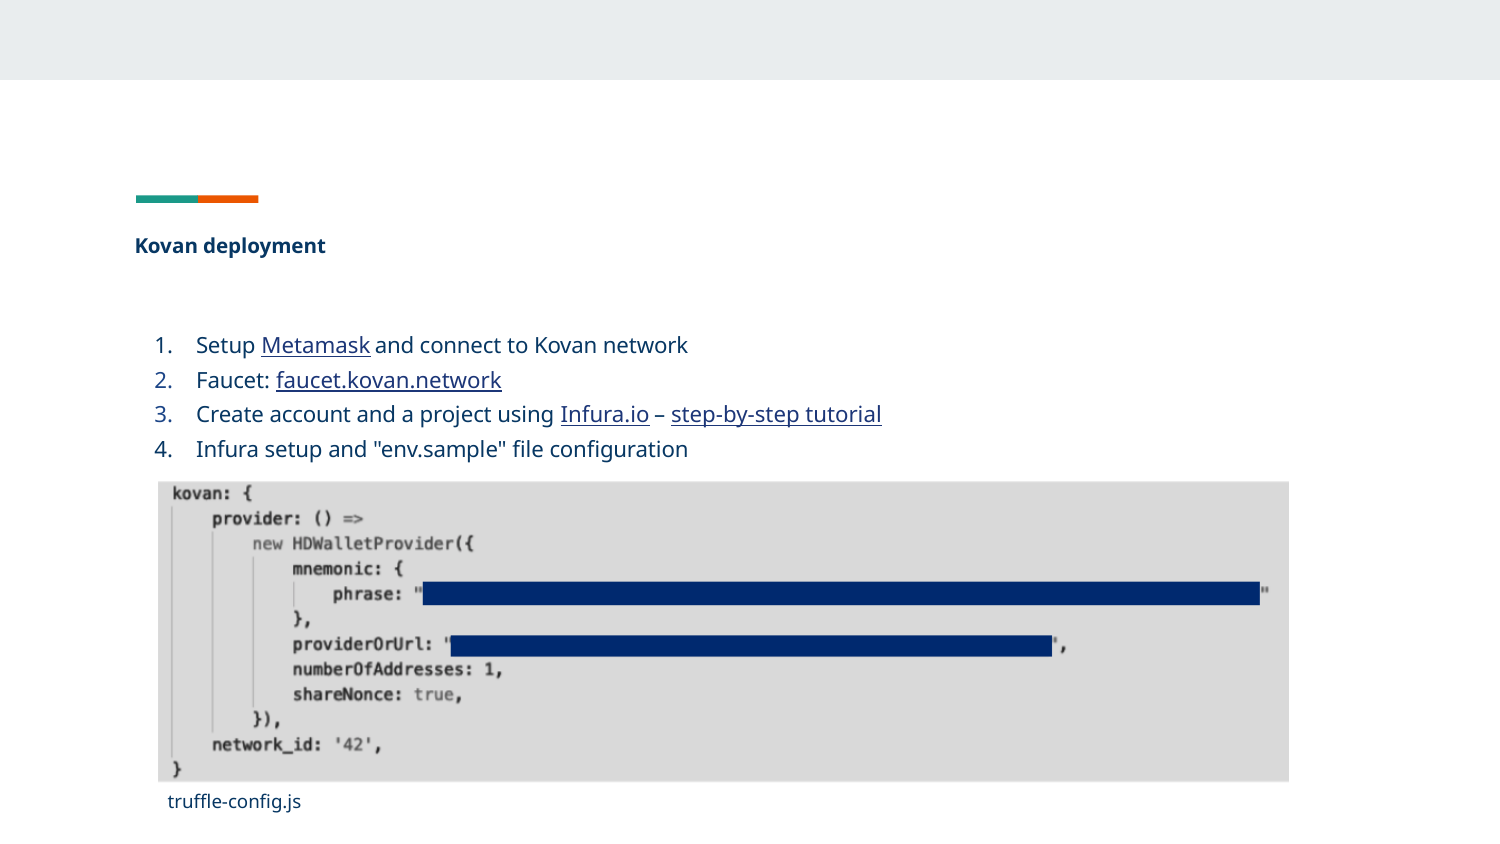

# Kovan deployment
Setup Metamask and connect to Kovan network
Faucet: faucet.kovan.network
Create account and a project using Infura.io – step-by-step tutorial
Infura setup and "env.sample" file configuration
truffle-config.js